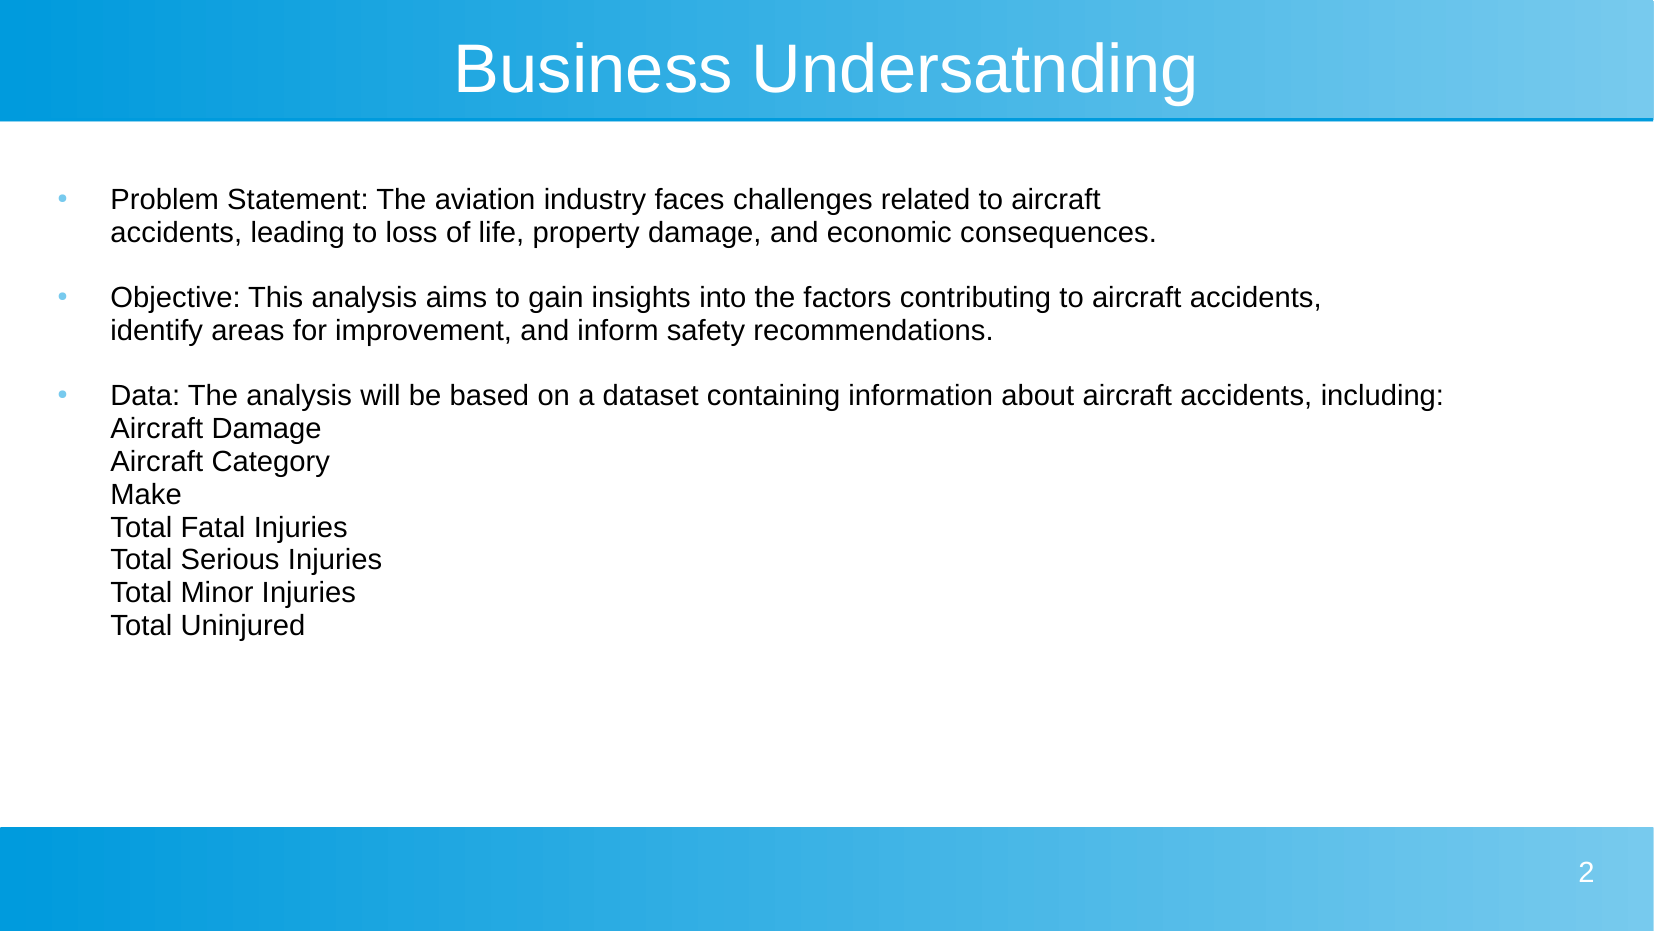

# Business Undersatnding
Problem Statement: The aviation industry faces challenges related to aircraft
accidents, leading to loss of life, property damage, and economic consequences.
Objective: This analysis aims to gain insights into the factors contributing to aircraft accidents,
identify areas for improvement, and inform safety recommendations.
Data: The analysis will be based on a dataset containing information about aircraft accidents, including:
Aircraft Damage
Aircraft Category
Make
Total Fatal Injuries
Total Serious Injuries
Total Minor Injuries
Total Uninjured
2